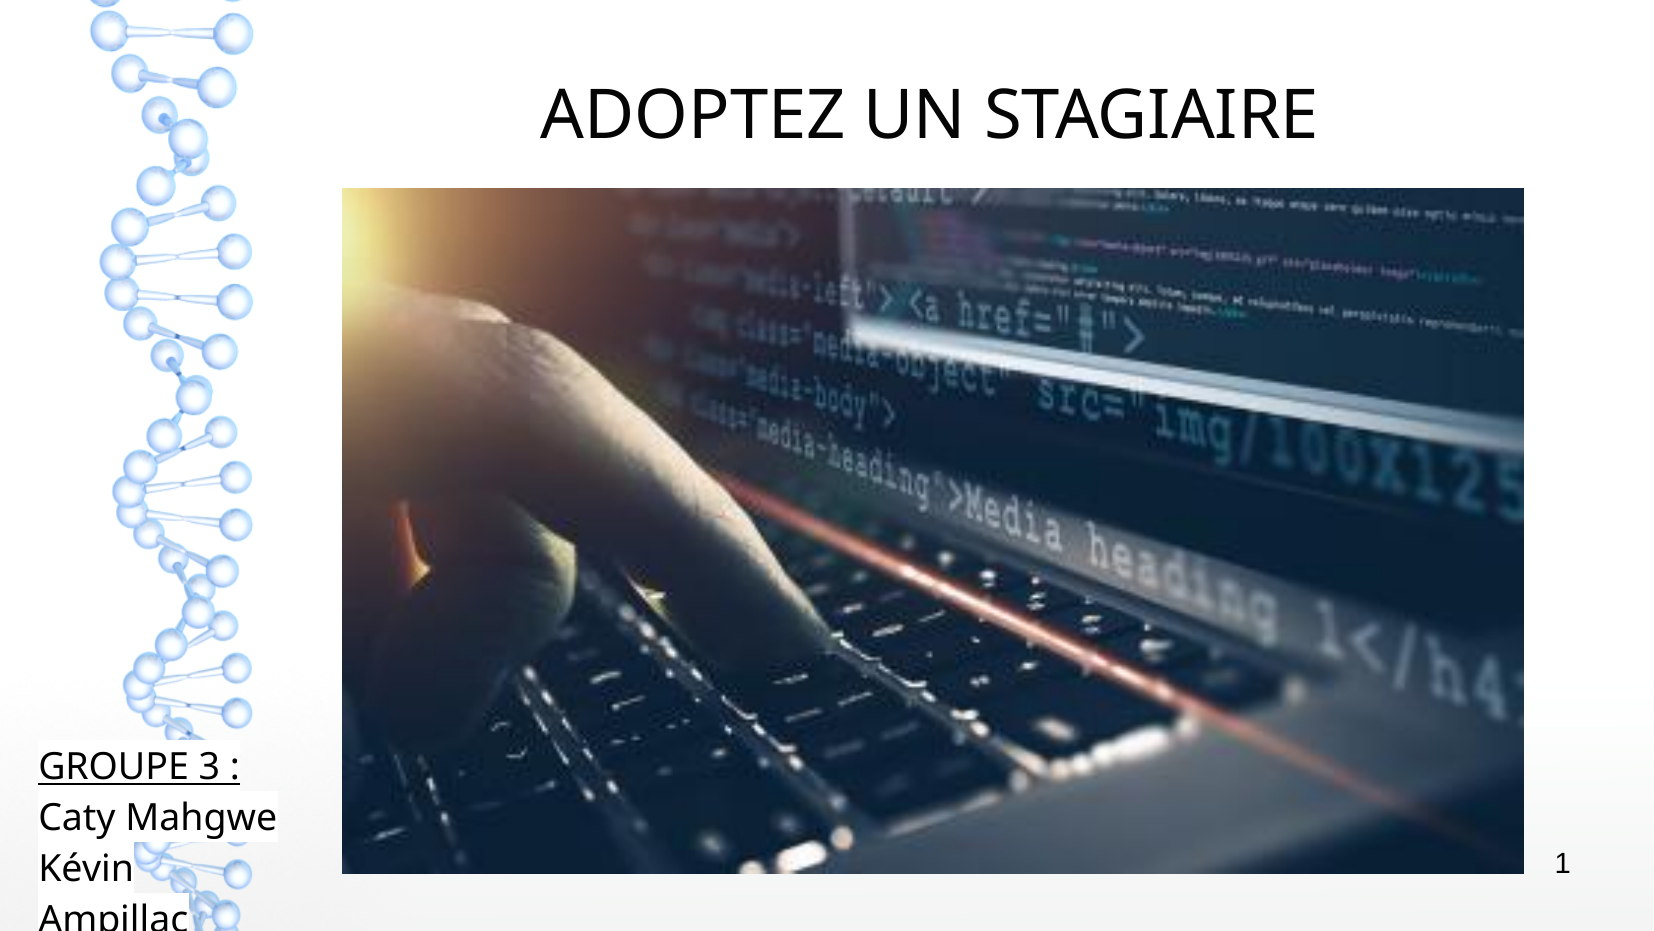

# ADOPTEZ UN STAGIAIRE
GROUPE 3 :
Caty Mahgwe
Kévin Ampillac
Laurent Glotin
1